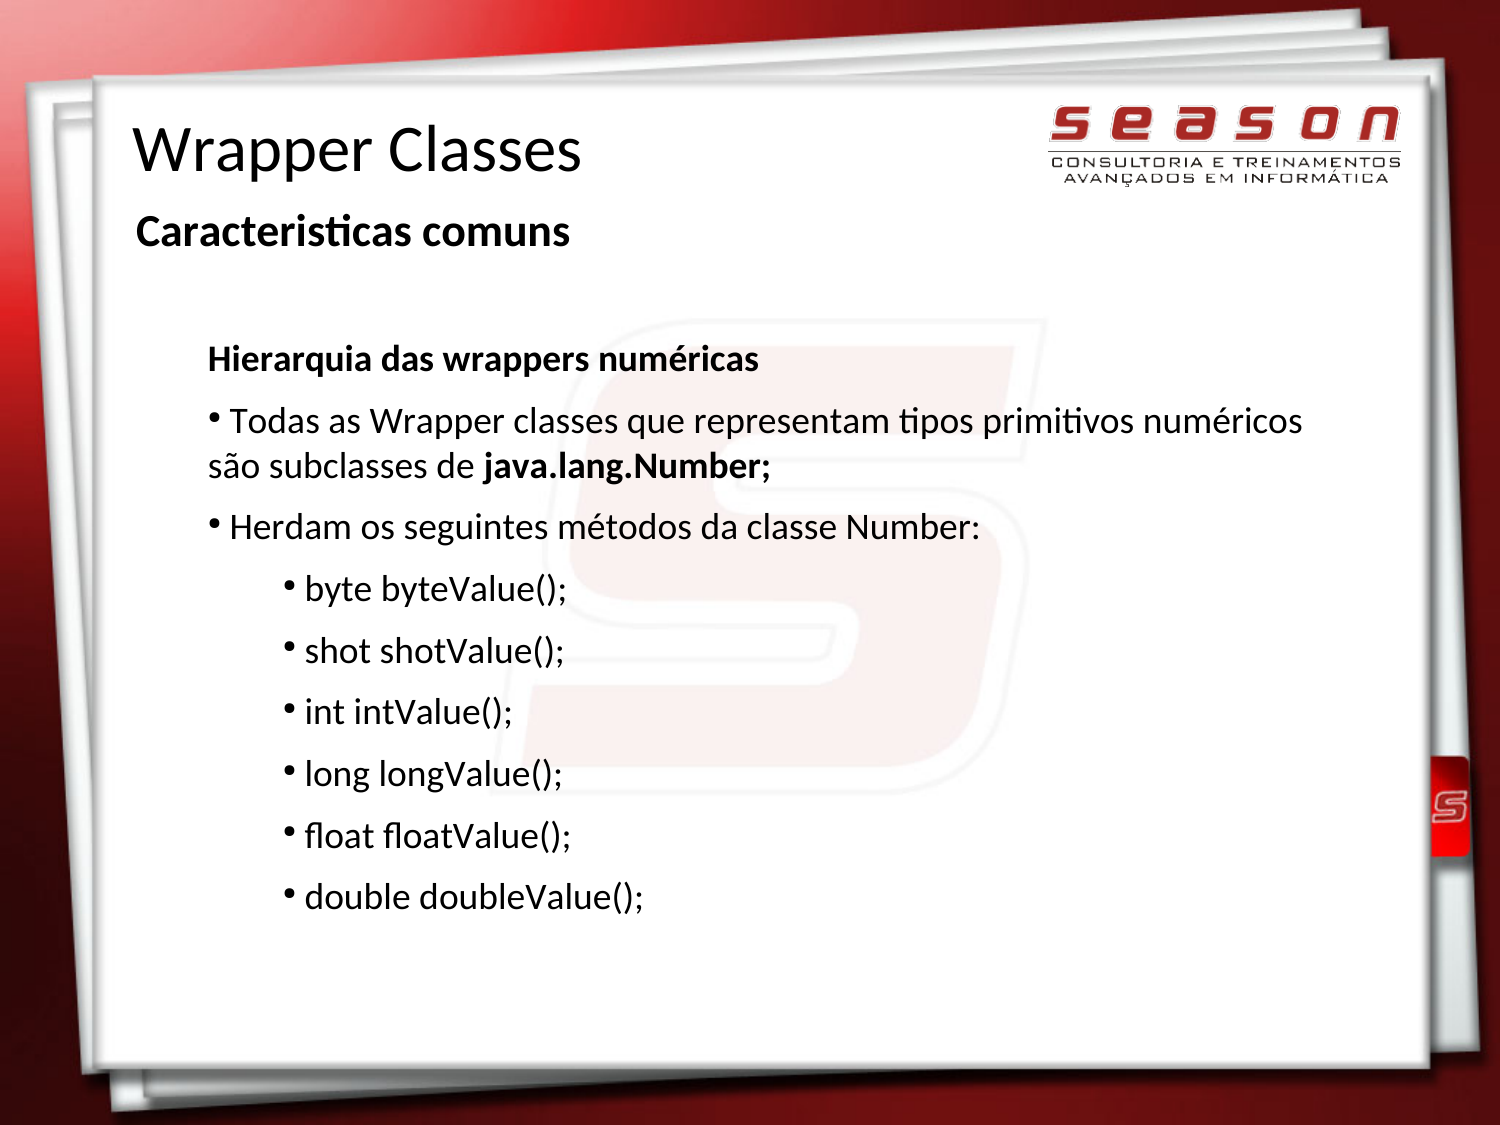

# Wrapper Classes
Caracteristicas comuns
Hierarquia das wrappers numéricas
 Todas as Wrapper classes que representam tipos primitivos numéricos são subclasses de java.lang.Number;
 Herdam os seguintes métodos da classe Number:
 byte byteValue();
 shot shotValue();
 int intValue();
 long longValue();
 float floatValue();
 double doubleValue();